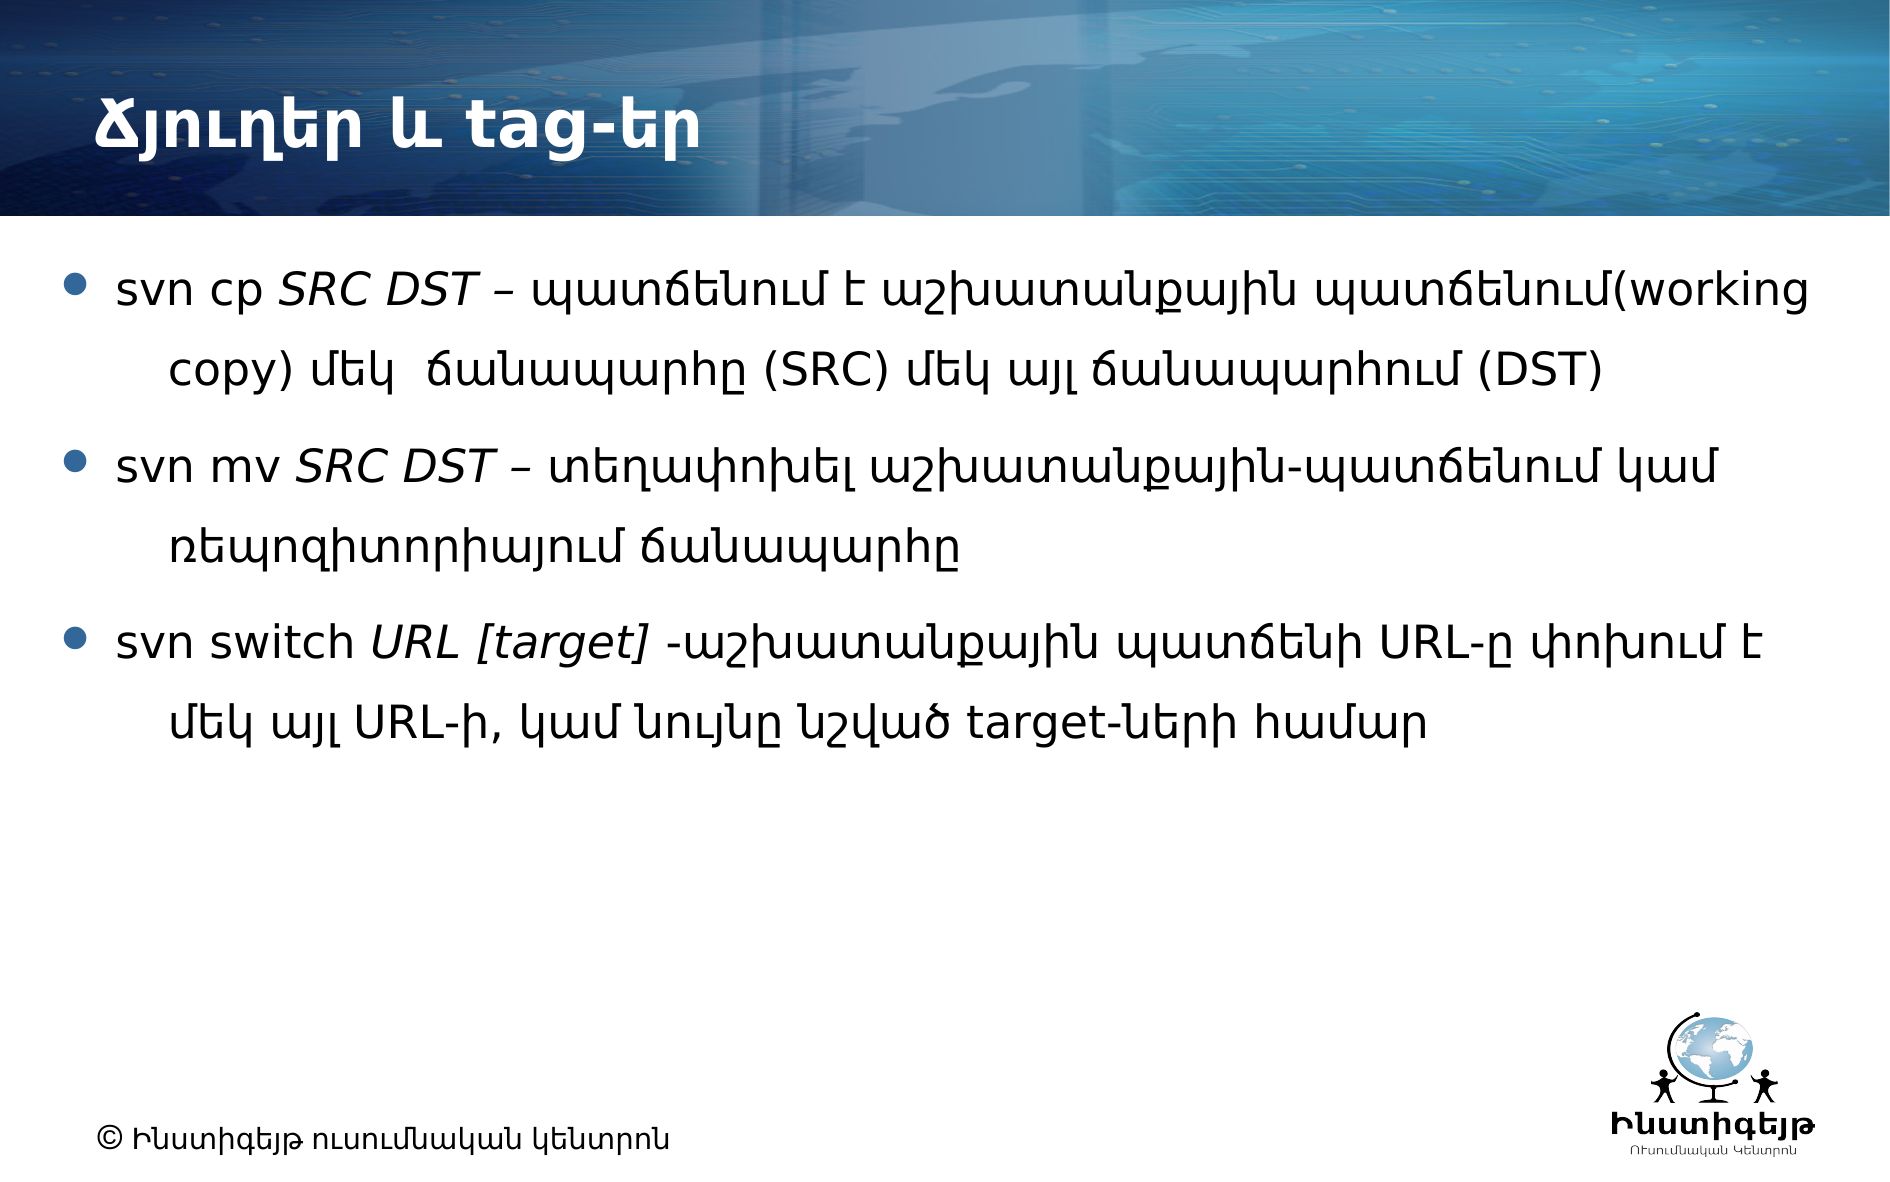

# Ճյուղեր և tag-եր
svn cp SRC DST – պատճենում է աշխատանքային պատճենում(working copy) մեկ ճանապարհը (SRC) մեկ այլ ճանապարհում (DST)
svn mv SRC DST – տեղափոխել աշխատանքային-պատճենում կամ ռեպոզիտորիայում ճանապարհը
svn switch URL [target] -աշխատանքային պատճենի URL-ը փոխում է մեկ այլ URL-ի, կամ նույնը նշված target-ների համար